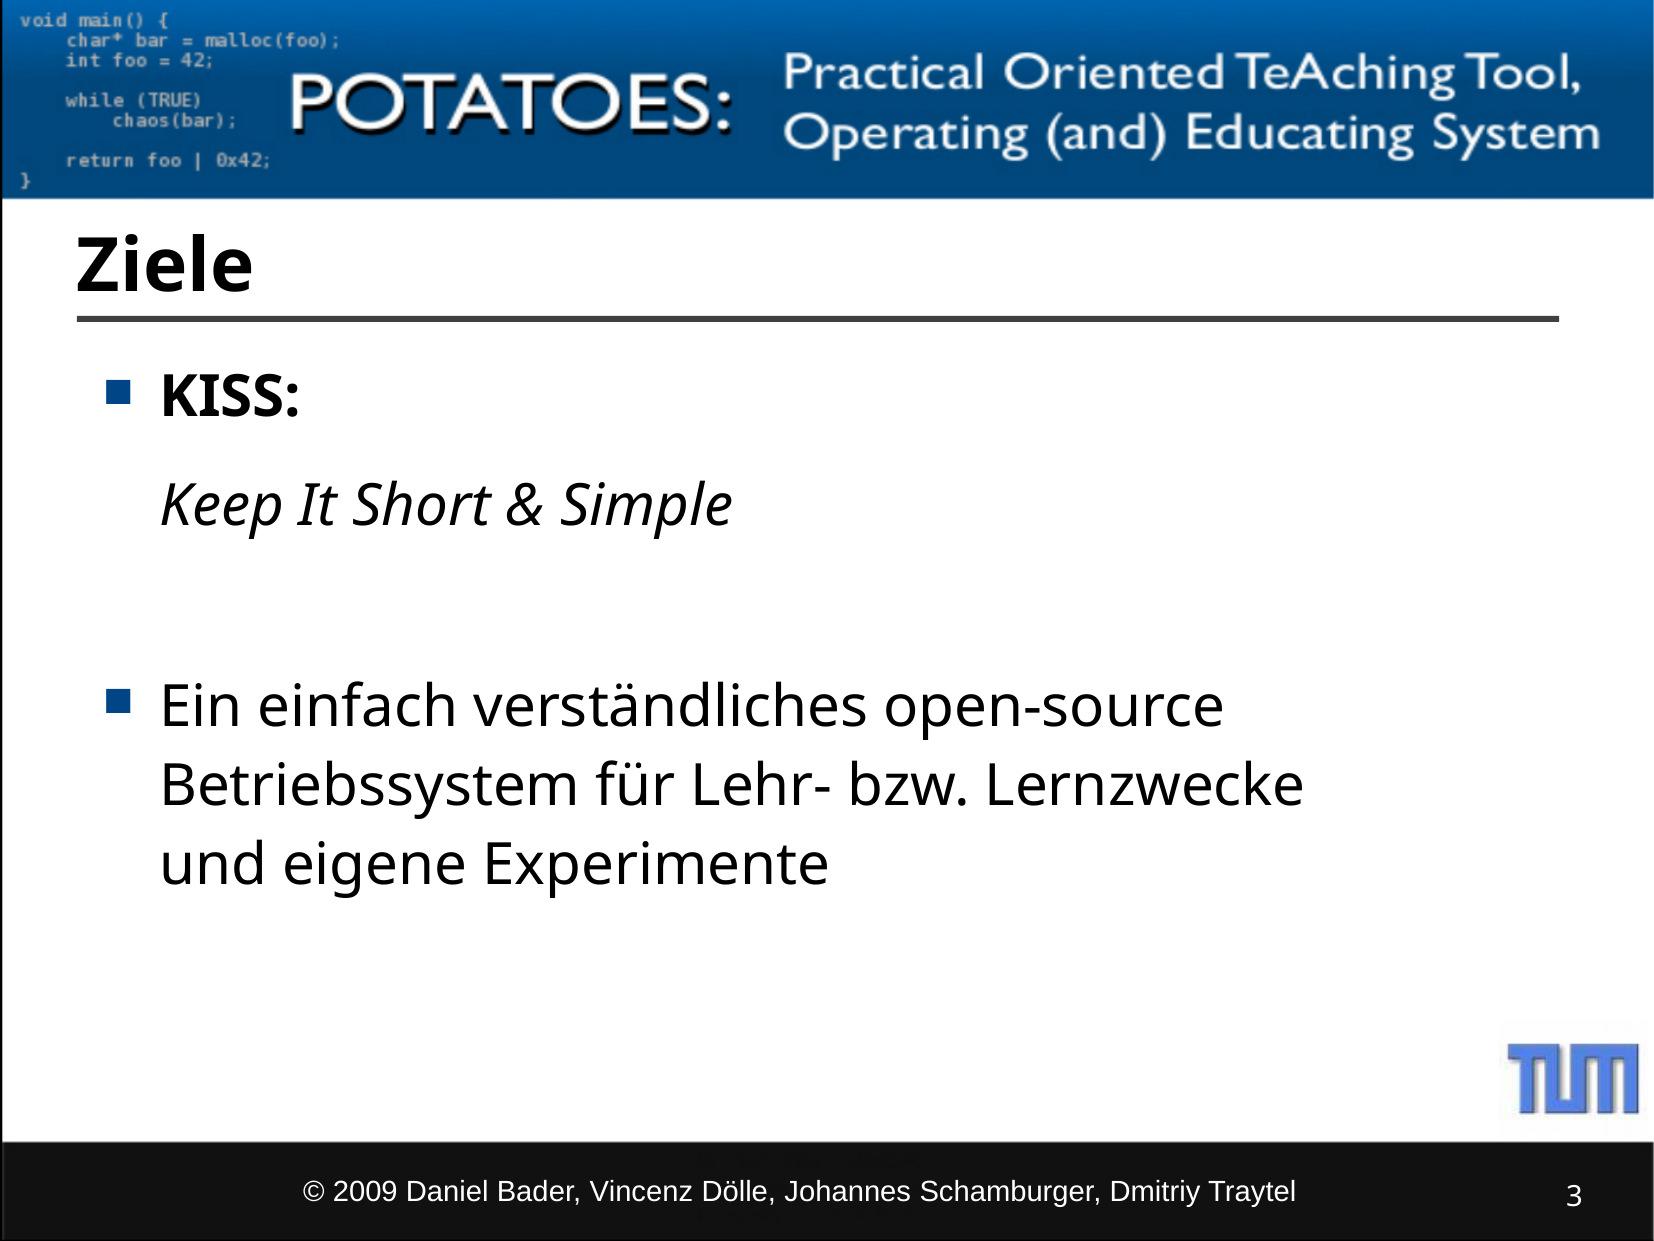

# Ziele
KISS:
Keep It Short & Simple
Ein einfach verständliches open-source Betriebssystem für Lehr- bzw. Lernzwecke und eigene Experimente
3